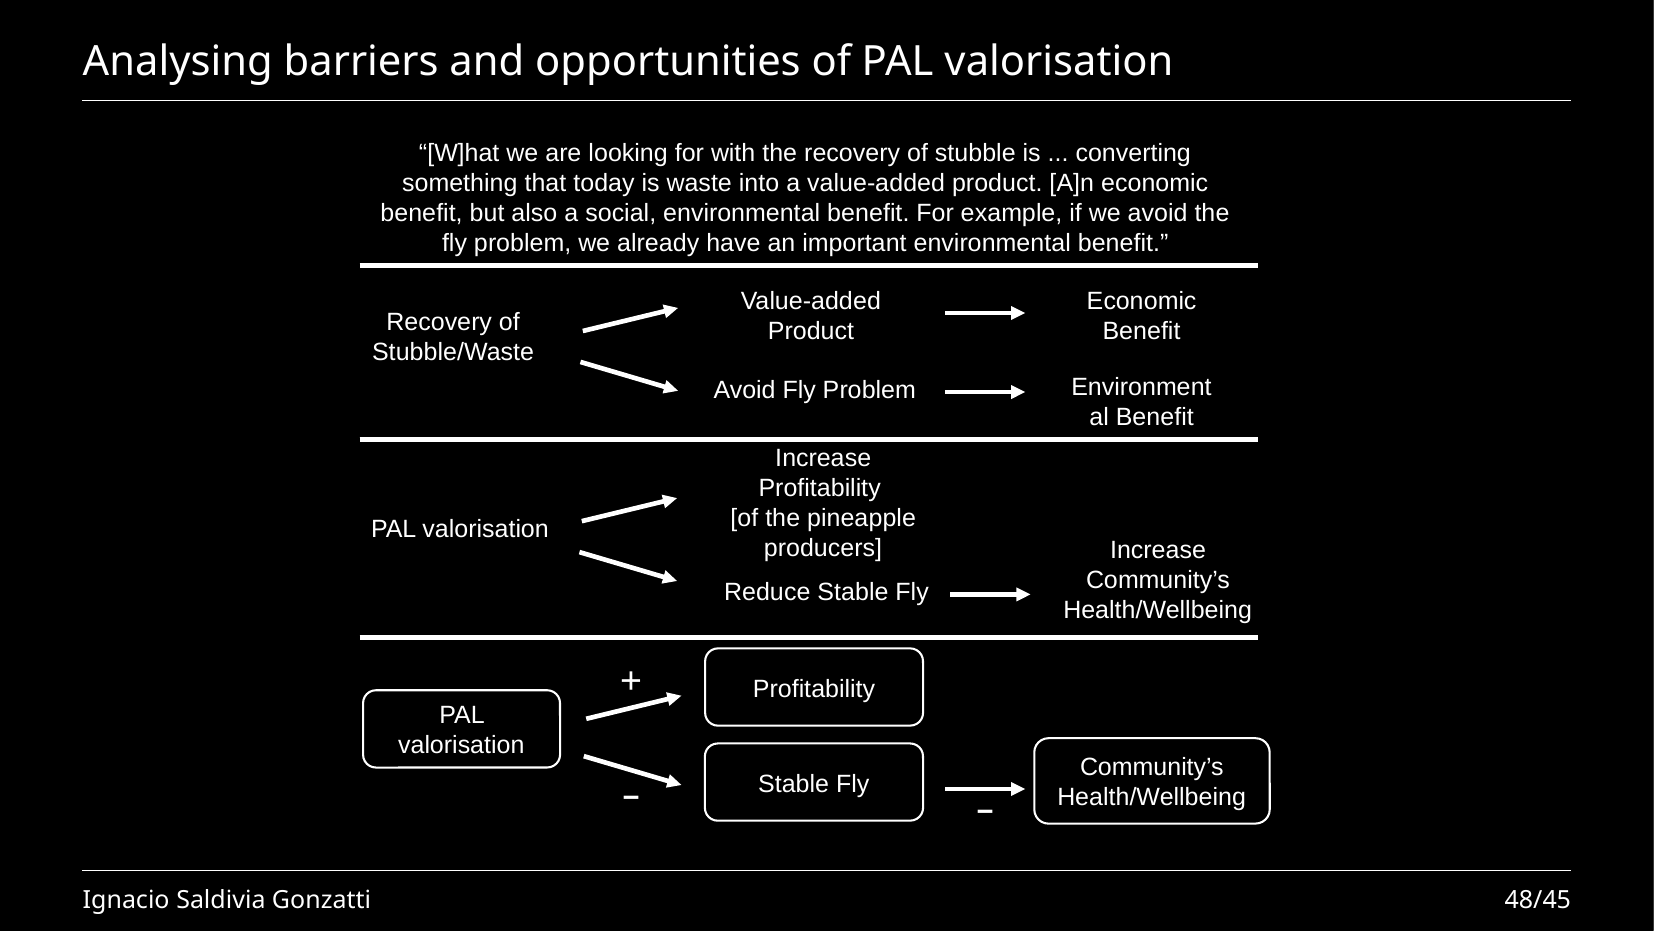

# Analysing barriers and opportunities of PAL valorisation
“[W]hat we are looking for with the recovery of stubble is ... converting something that today is waste into a value-added product. [A]n economic benefit, but also a social, environmental benefit. For example, if we avoid the fly problem, we already have an important environmental benefit.”
Value-added Product
Economic Benefit
Recovery of Stubble/Waste
Avoid Fly Problem
Environmental Benefit
Increase Profitability
[of the pineapple producers]
PAL valorisation
Increase Community’s Health/Wellbeing
Reduce Stable Fly
Profitability
+
PAL valorisation
Community’s Health/Wellbeing
Stable Fly
−
−
Ignacio Saldivia Gonzatti
48